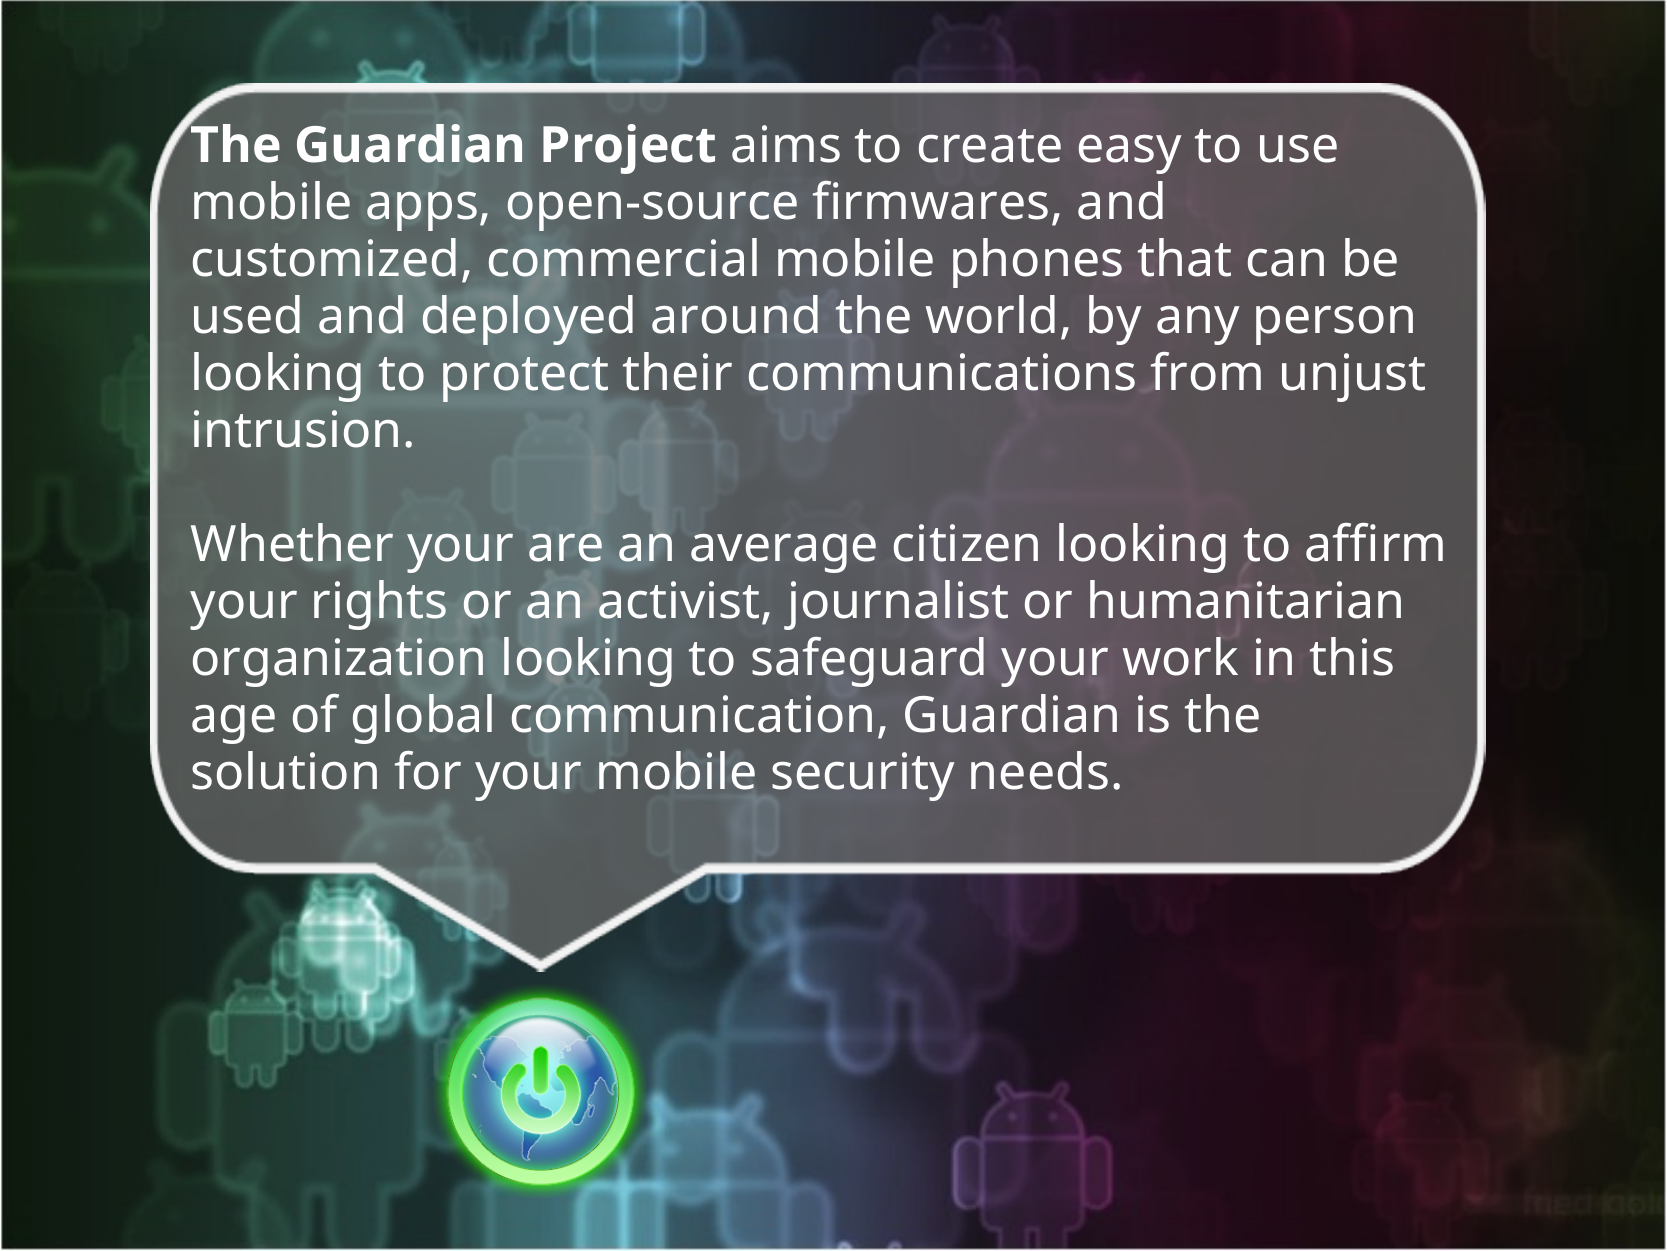

The Guardian Project aims to create easy to use mobile apps, open-source firmwares, and customized, commercial mobile phones that can be used and deployed around the world, by any person looking to protect their communications from unjust intrusion.
Whether your are an average citizen looking to affirm your rights or an activist, journalist or humanitarian organization looking to safeguard your work in this age of global communication, Guardian is the solution for your mobile security needs.